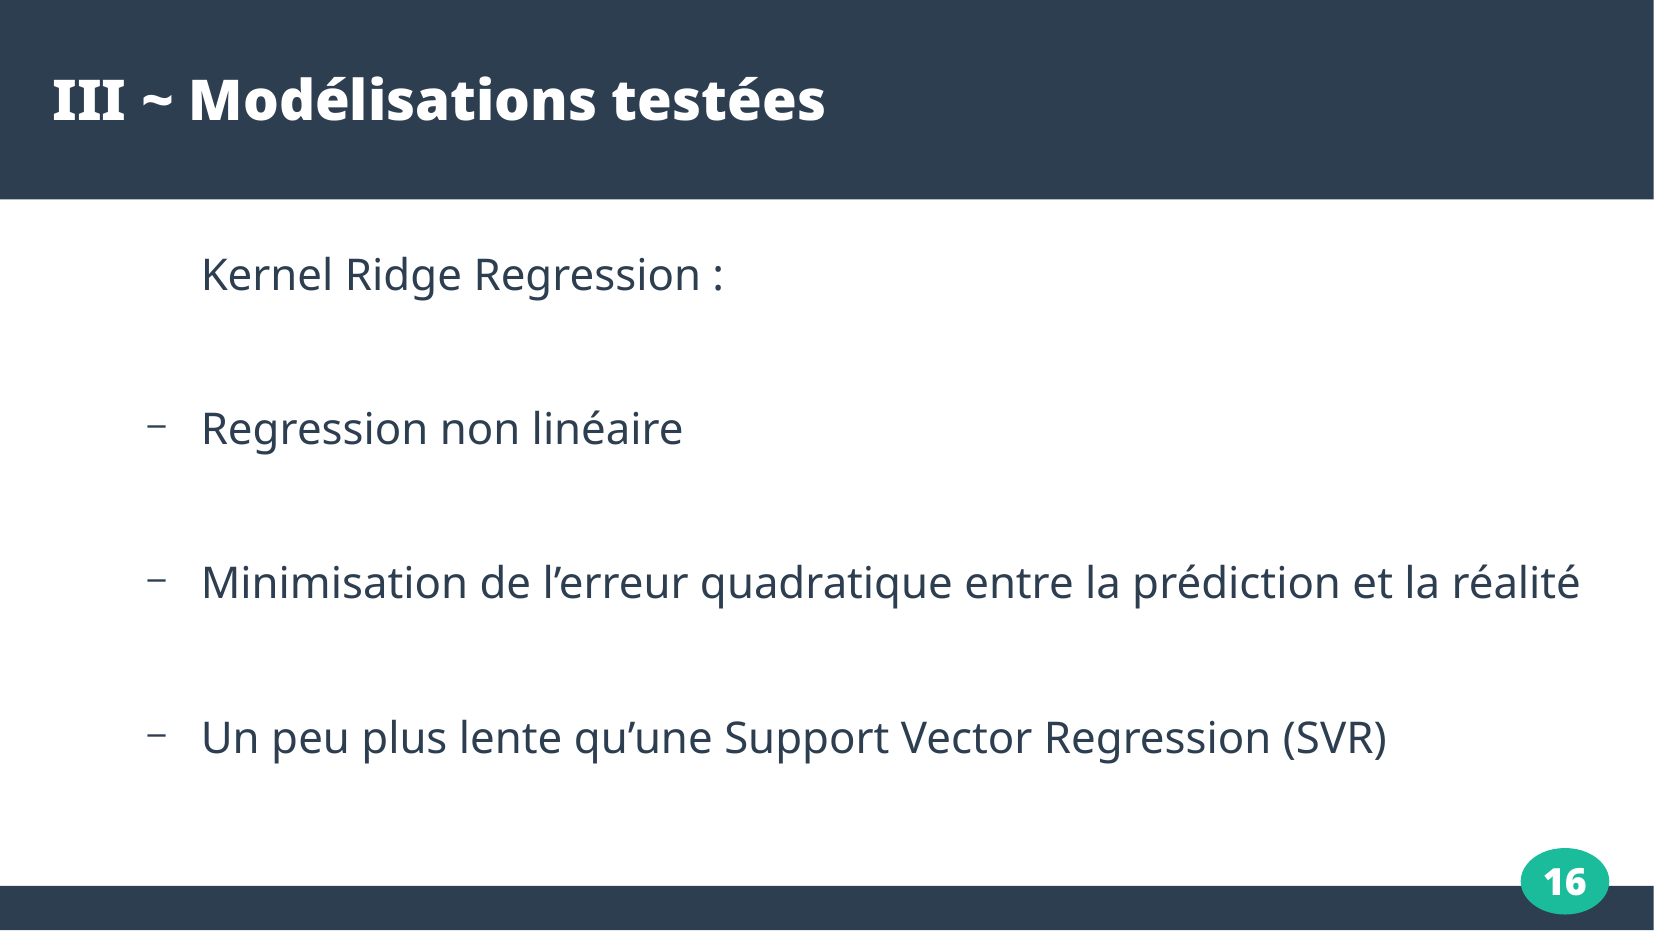

# III ~ Modélisations testées
Kernel Ridge Regression :
Regression non linéaire
Minimisation de l’erreur quadratique entre la prédiction et la réalité
Un peu plus lente qu’une Support Vector Regression (SVR)
16